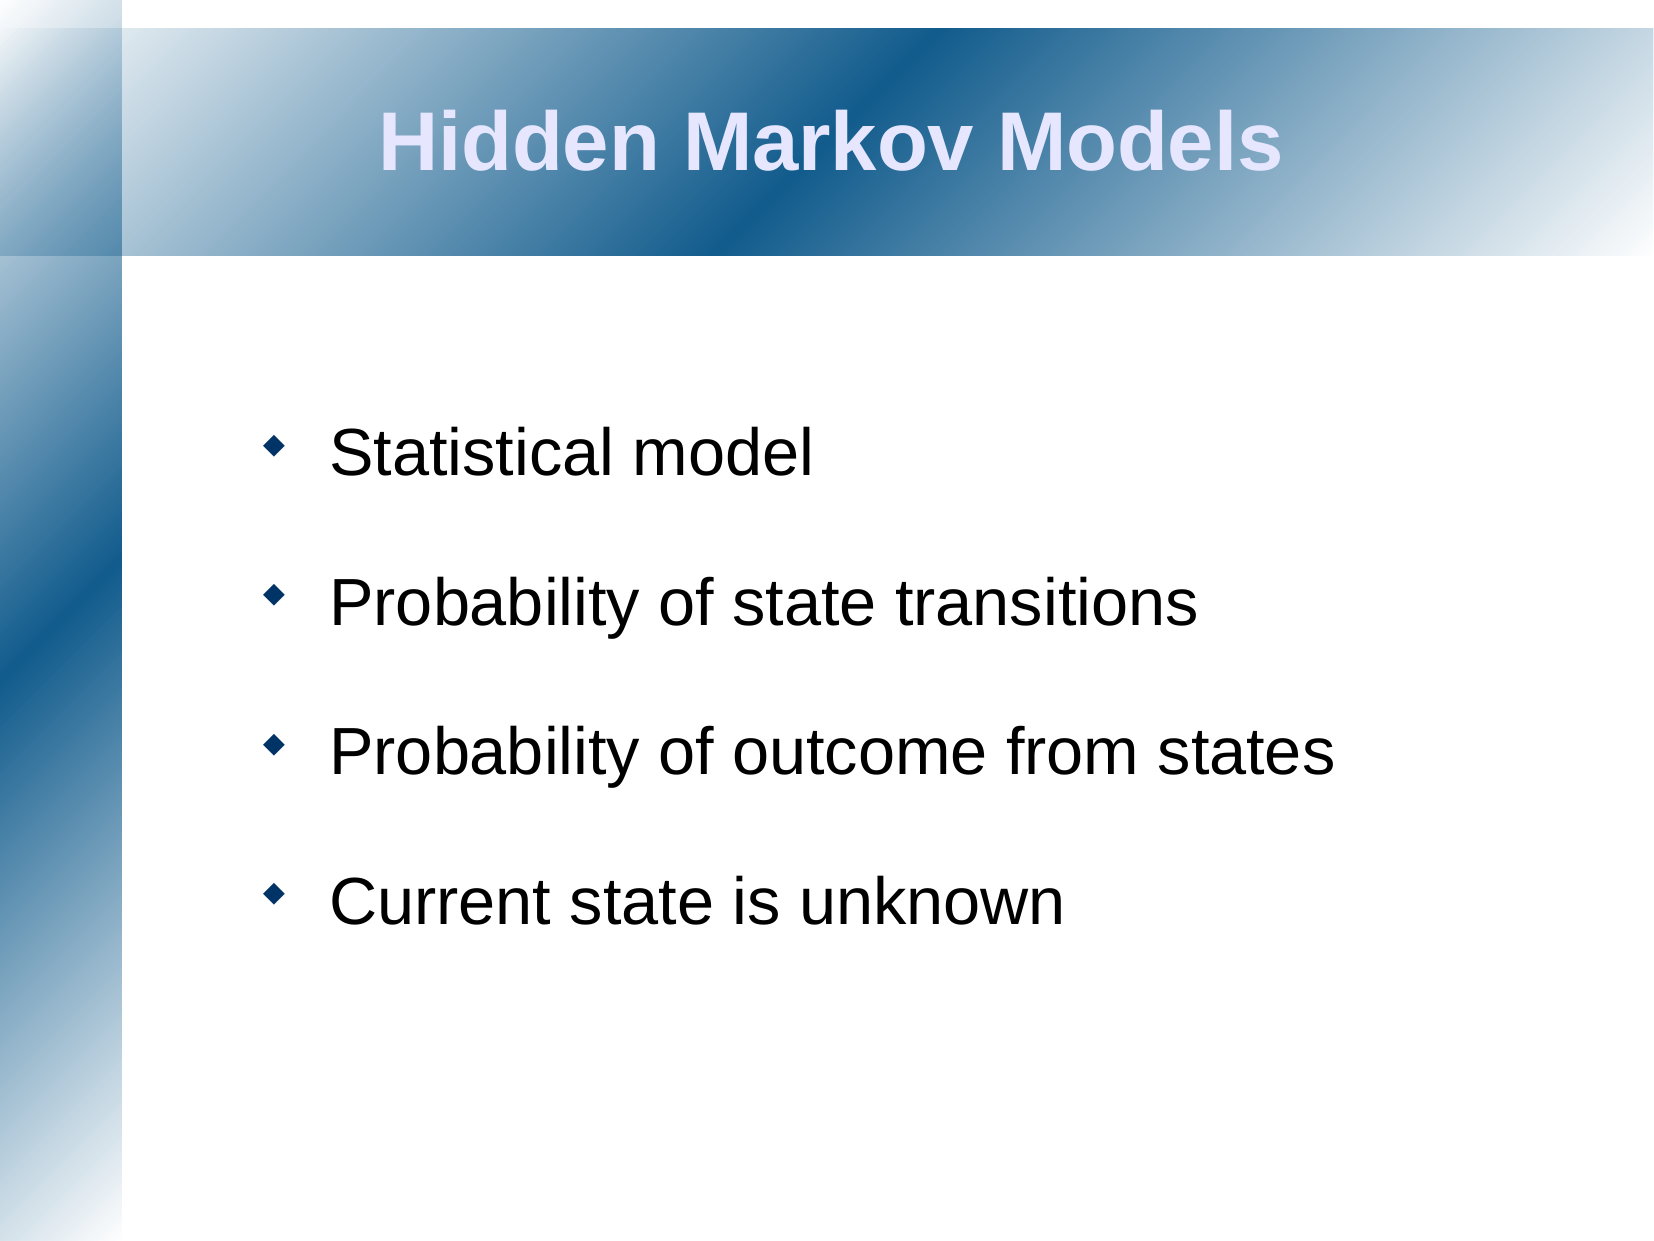

# Hidden Markov Models
Statistical model
Probability of state transitions
Probability of outcome from states
Current state is unknown